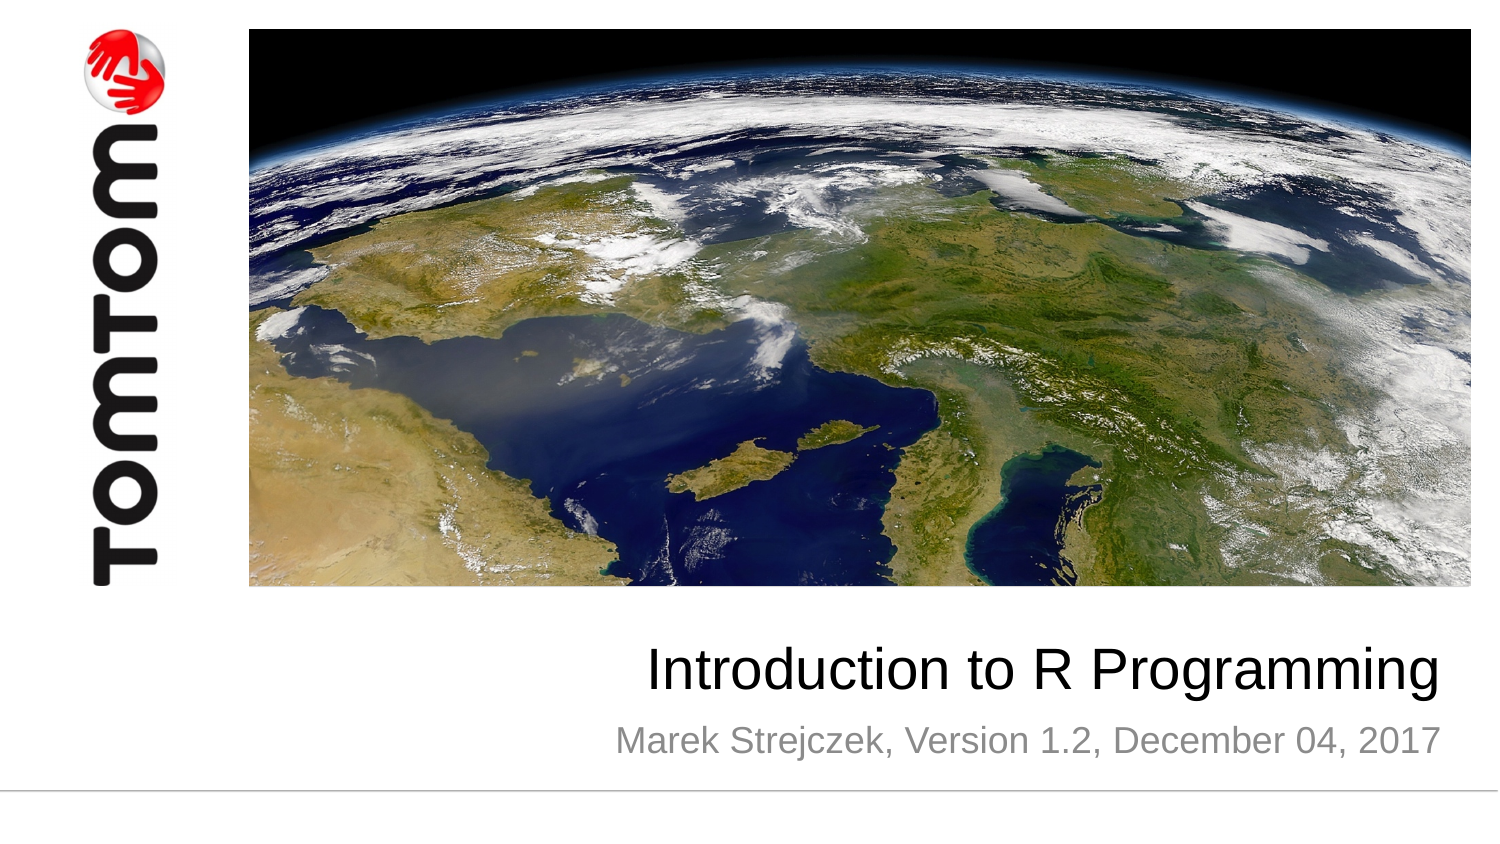

Introduction to R Programming
Marek Strejczek, Version 1.2, December 04, 2017